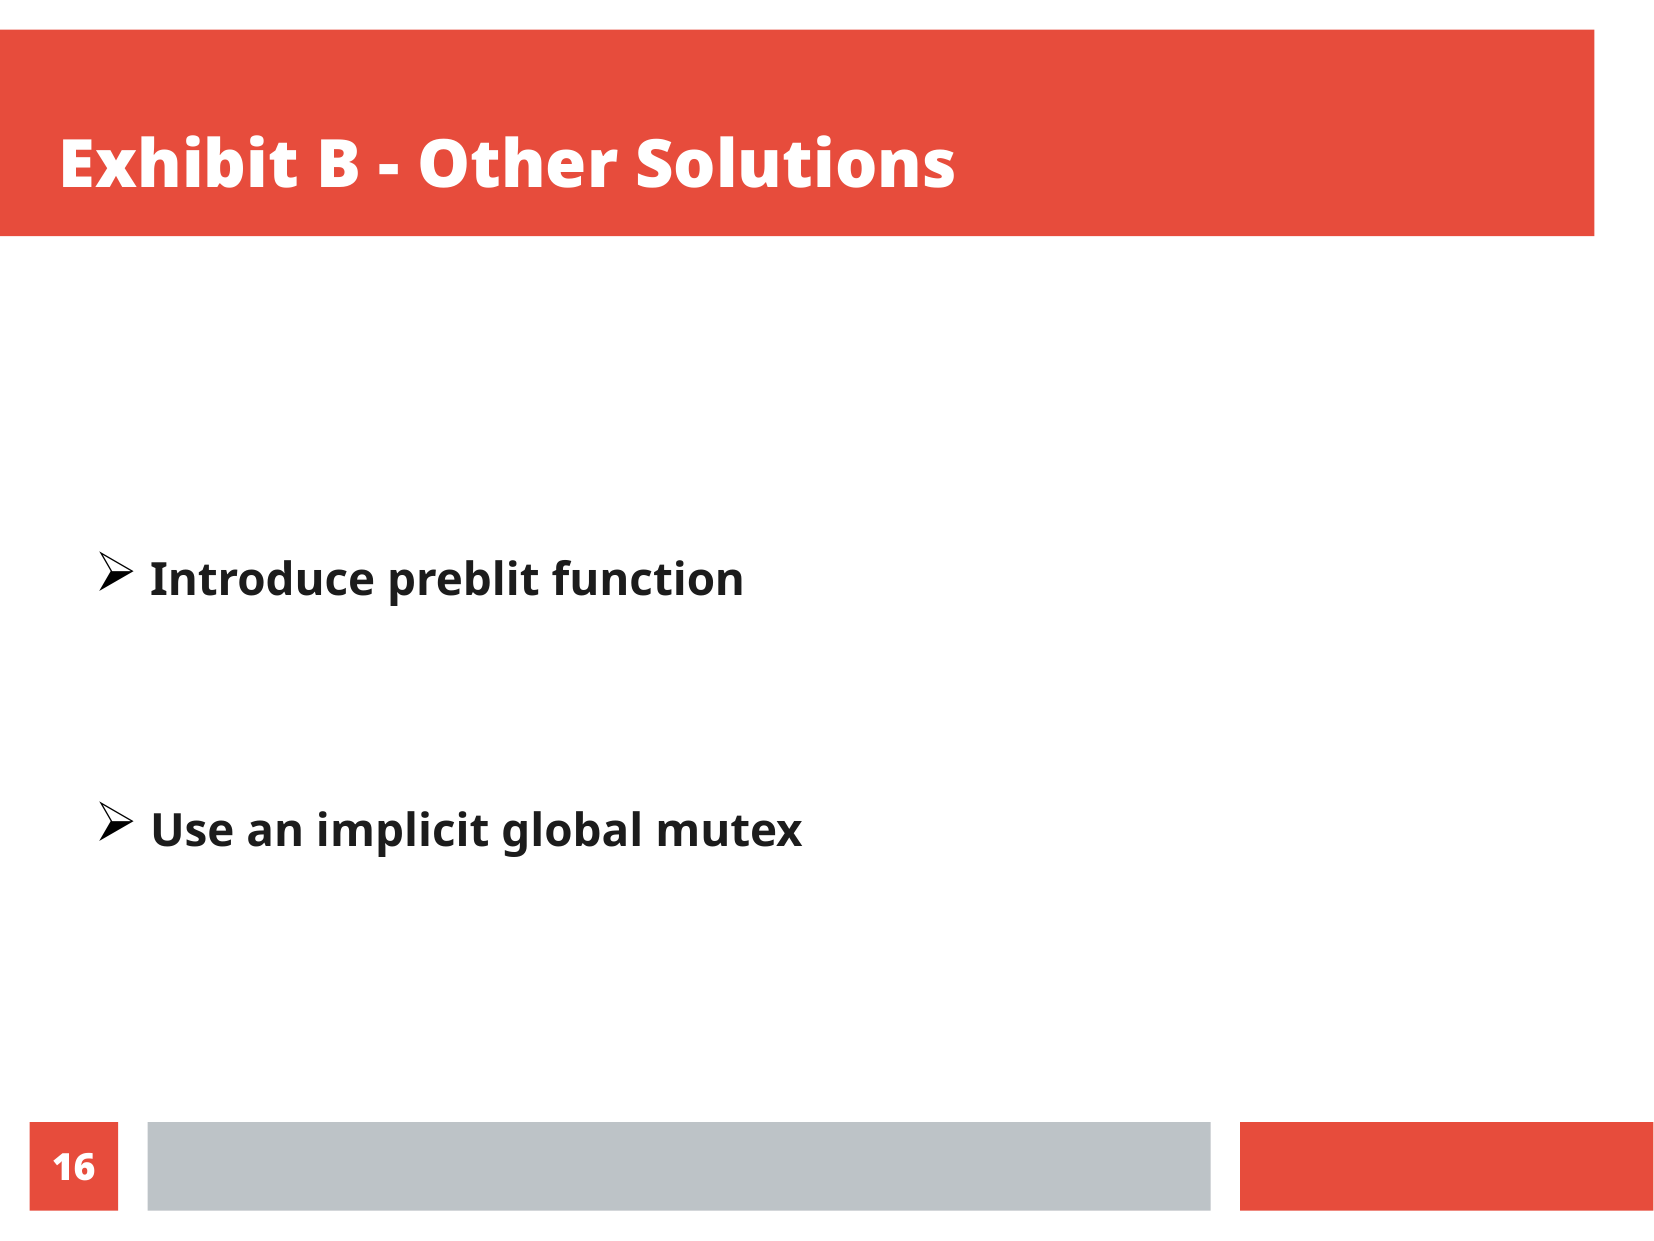

# Exhibit B - Other Solutions
 Introduce preblit function
 Use an implicit global mutex
16